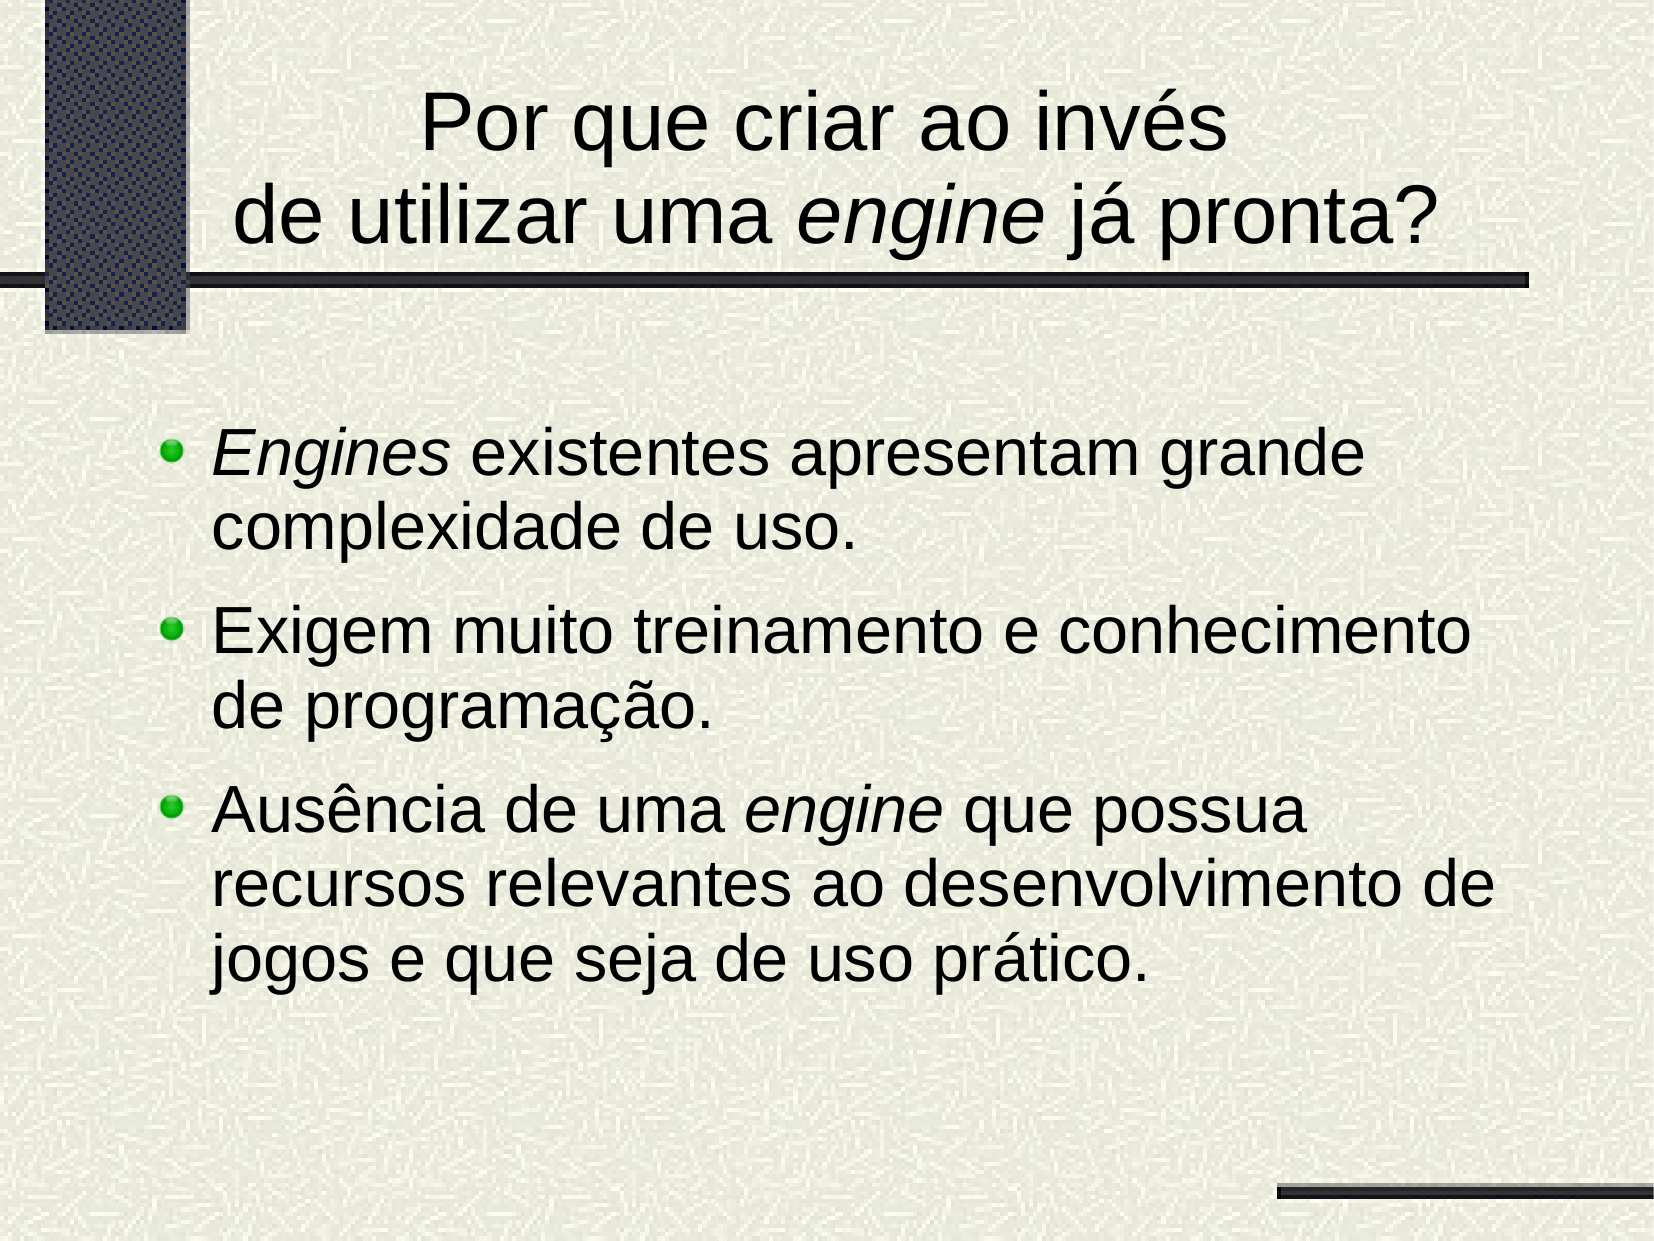

Por que criar ao invés
de utilizar uma engine já pronta?
Engines existentes apresentam grande complexidade de uso.
Exigem muito treinamento e conhecimento de programação.
Ausência de uma engine que possua recursos relevantes ao desenvolvimento de jogos e que seja de uso prático.